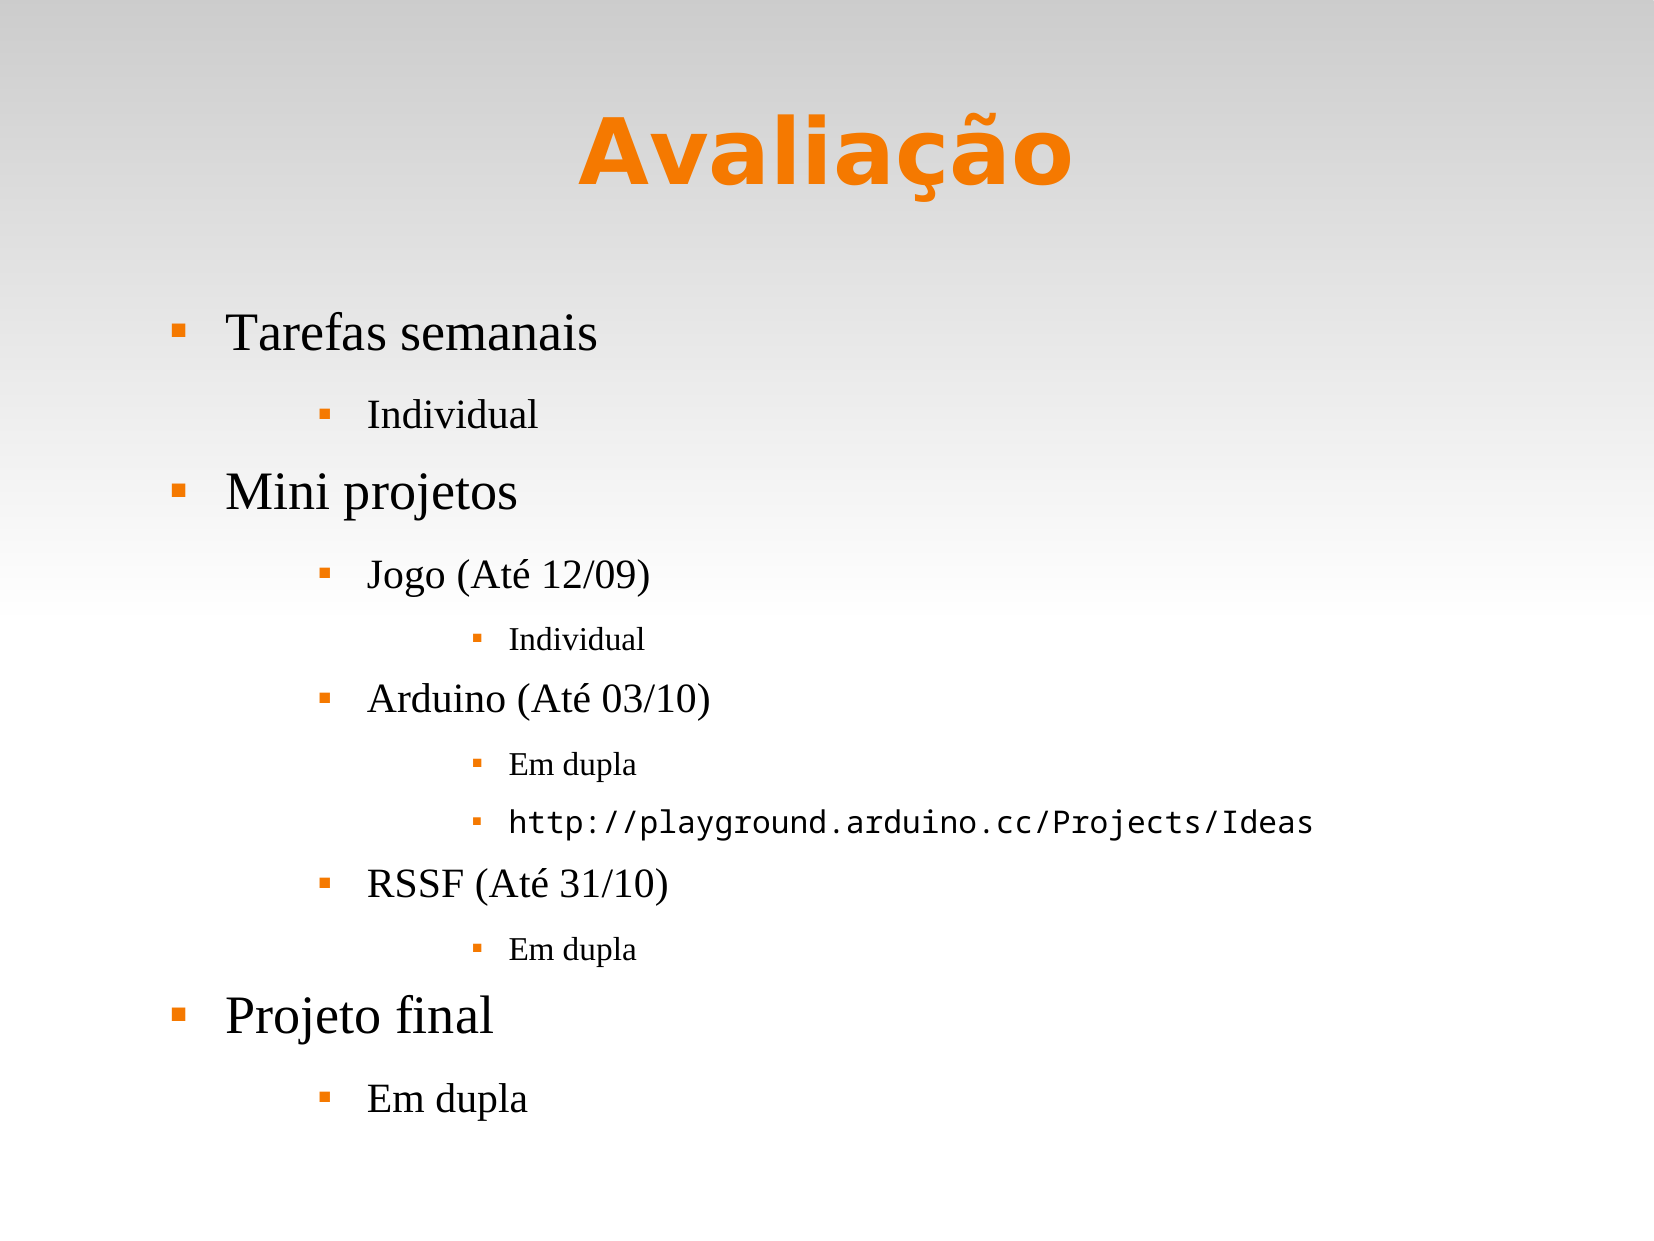

# Avaliação
Tarefas semanais
Individual
Mini projetos
Jogo (Até 12/09)
Individual
Arduino (Até 03/10)
Em dupla
http://playground.arduino.cc/Projects/Ideas
RSSF (Até 31/10)
Em dupla
Projeto final
Em dupla